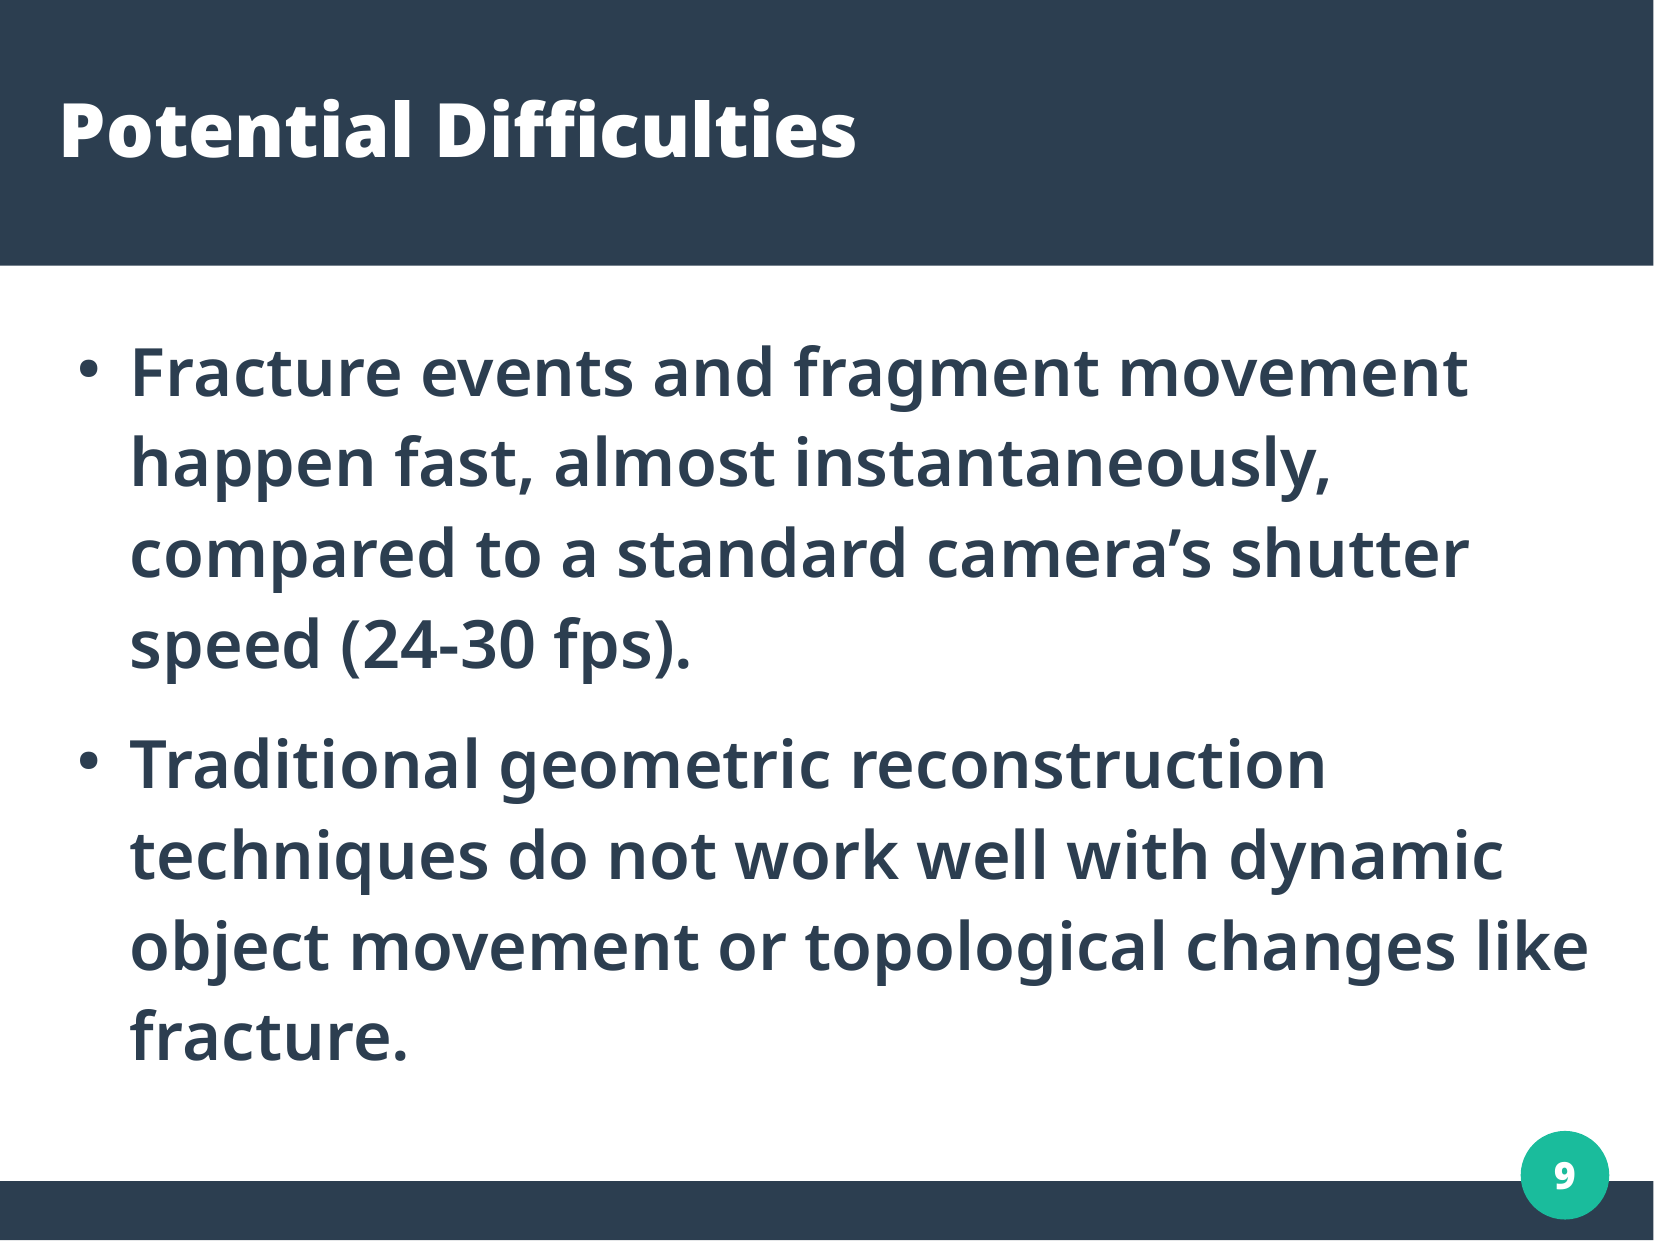

# Potential Difficulties
Fracture events and fragment movement happen fast, almost instantaneously, compared to a standard camera’s shutter speed (24-30 fps).
Traditional geometric reconstruction techniques do not work well with dynamic object movement or topological changes like fracture.
9